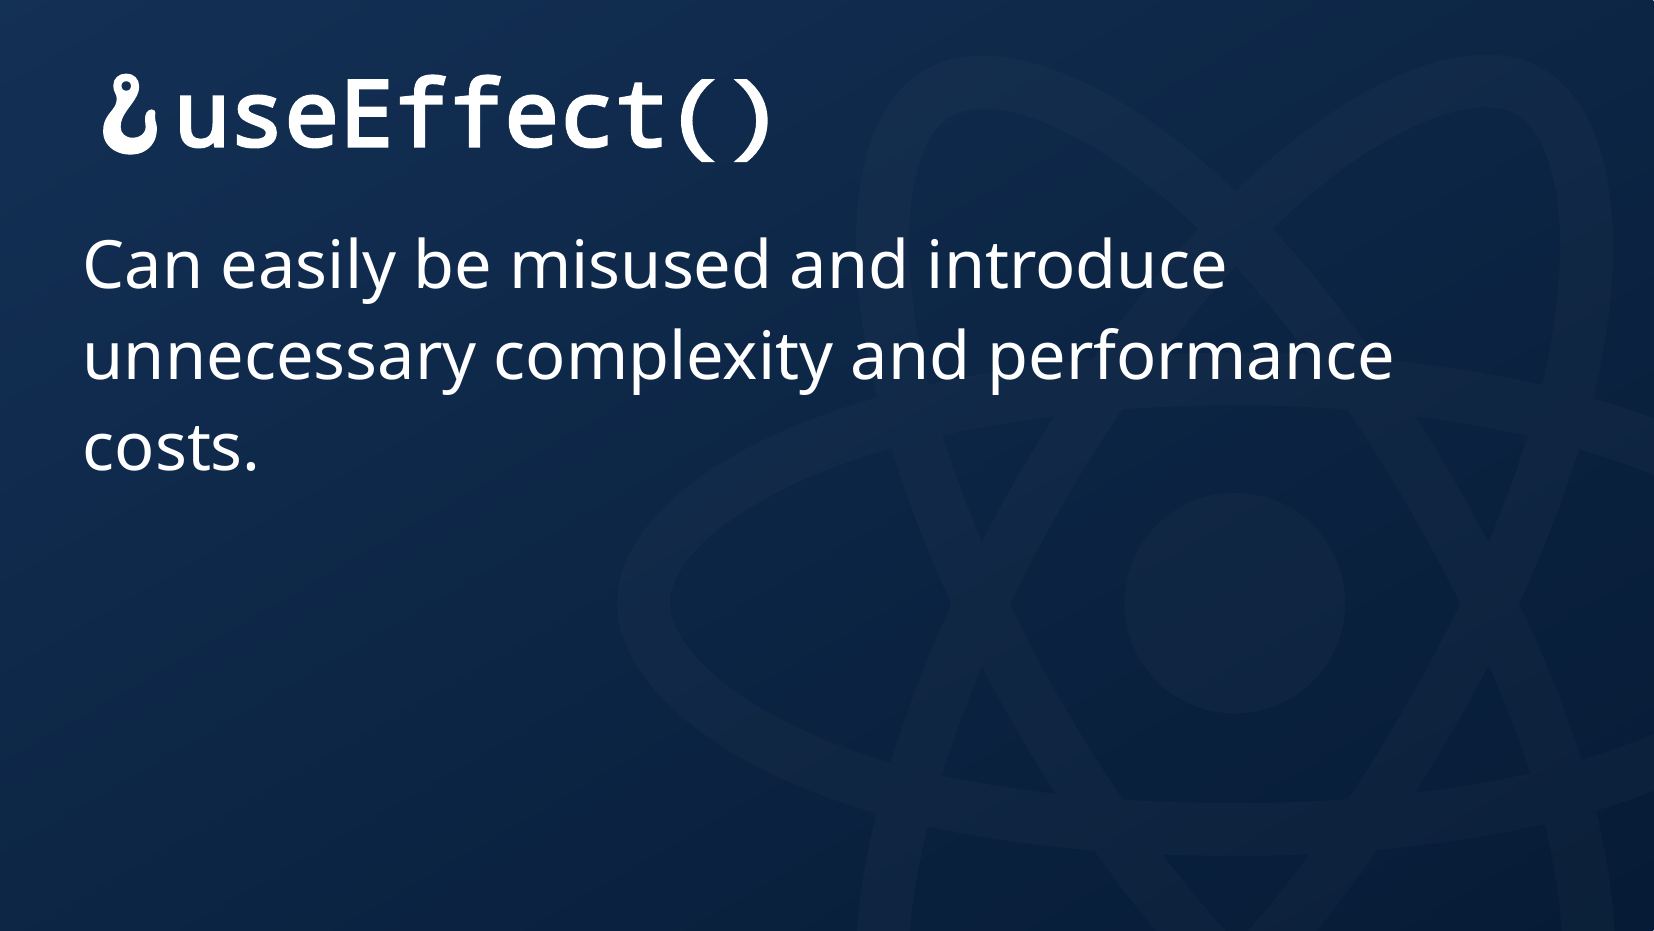

# 🪝useEffect()
Can easily be misused and introduce unnecessary complexity and performance costs.